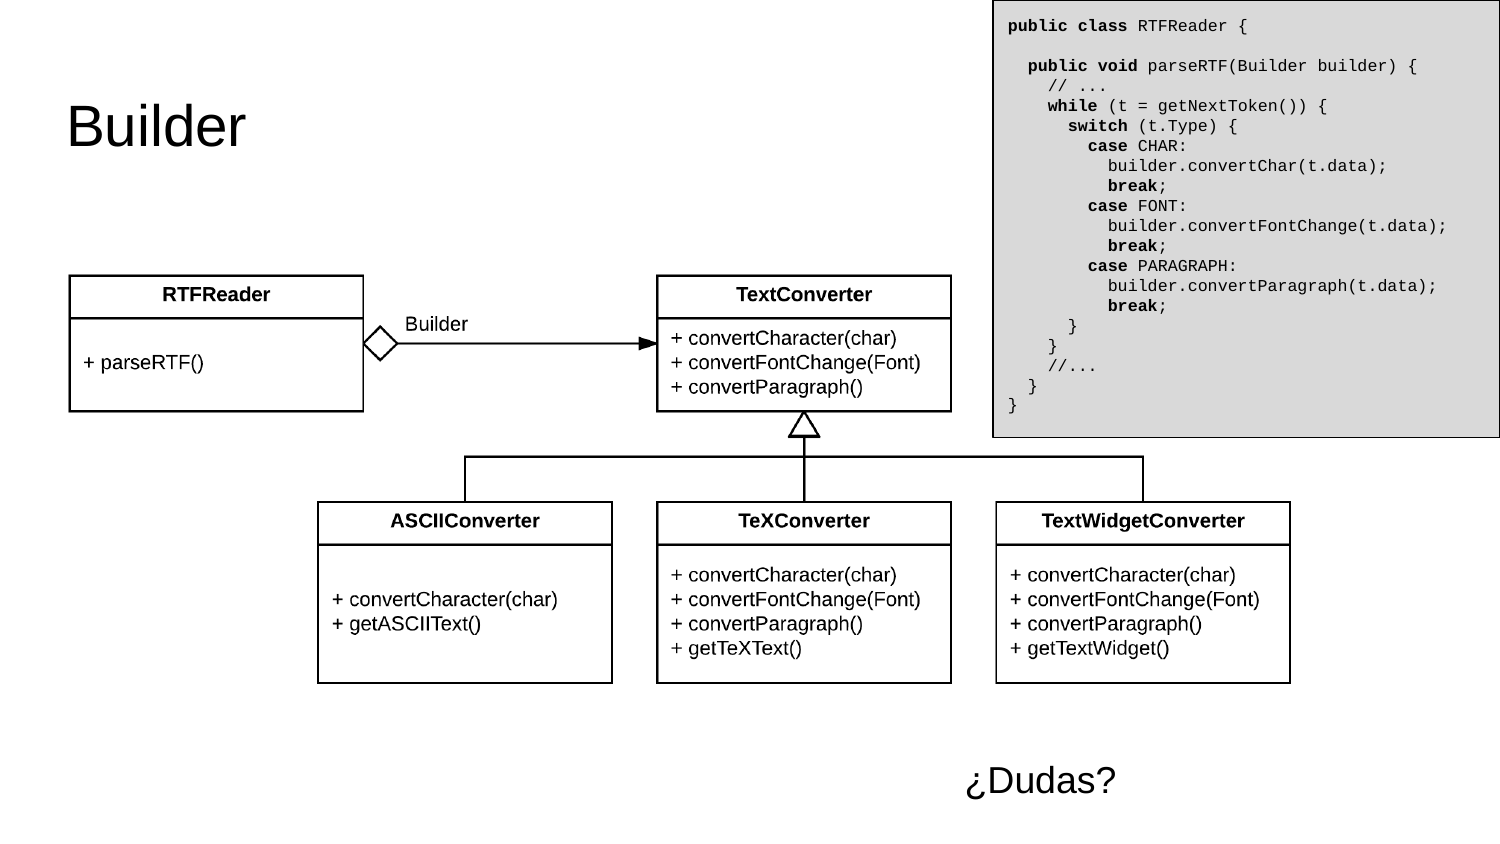

public class RTFReader {
 public void parseRTF(Builder builder) {
 // ...
 while (t = getNextToken()) {
 switch (t.Type) {
 case CHAR:
 builder.convertChar(t.data);
 break;
 case FONT:
 builder.convertFontChange(t.data);
 break;
 case PARAGRAPH:
 builder.convertParagraph(t.data);
 break;
 }
 }
 //...
 }
}
# Builder
¿Dudas?